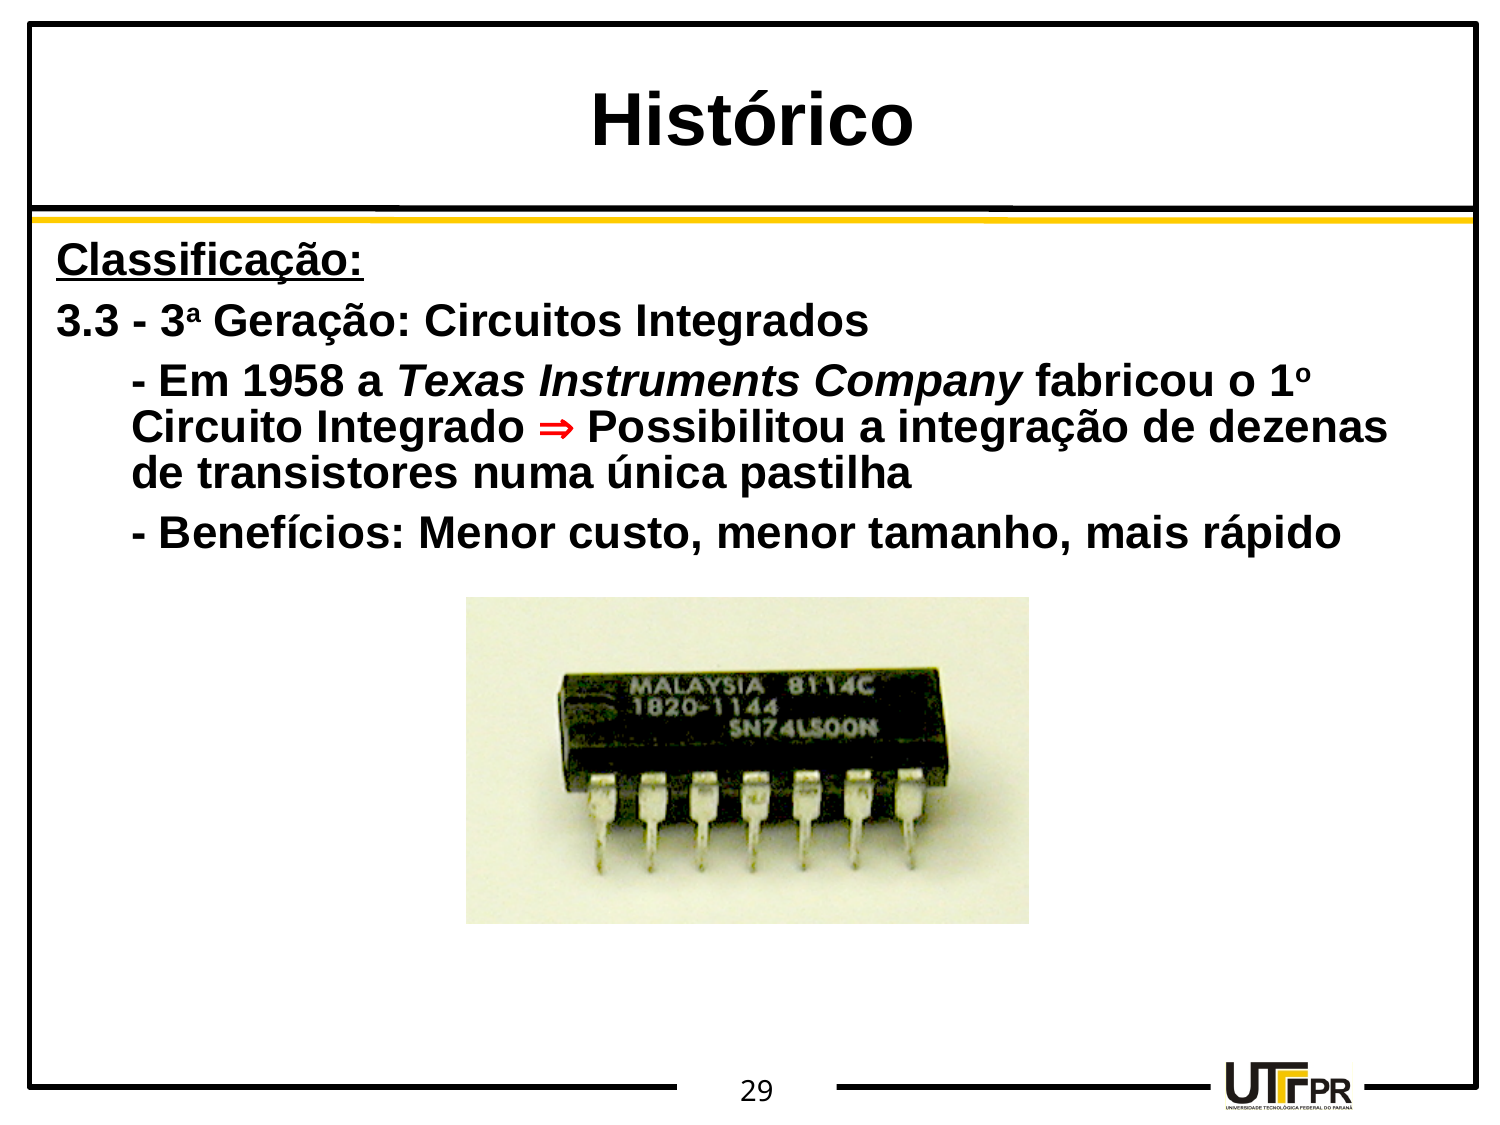

Histórico
# Classificação:
3.3 - 3a Geração: Circuitos Integrados
	- Em 1958 a Texas Instruments Company fabricou o 1o Circuito Integrado  Possibilitou a integração de dezenas de transistores numa única pastilha
	- Benefícios: Menor custo, menor tamanho, mais rápido